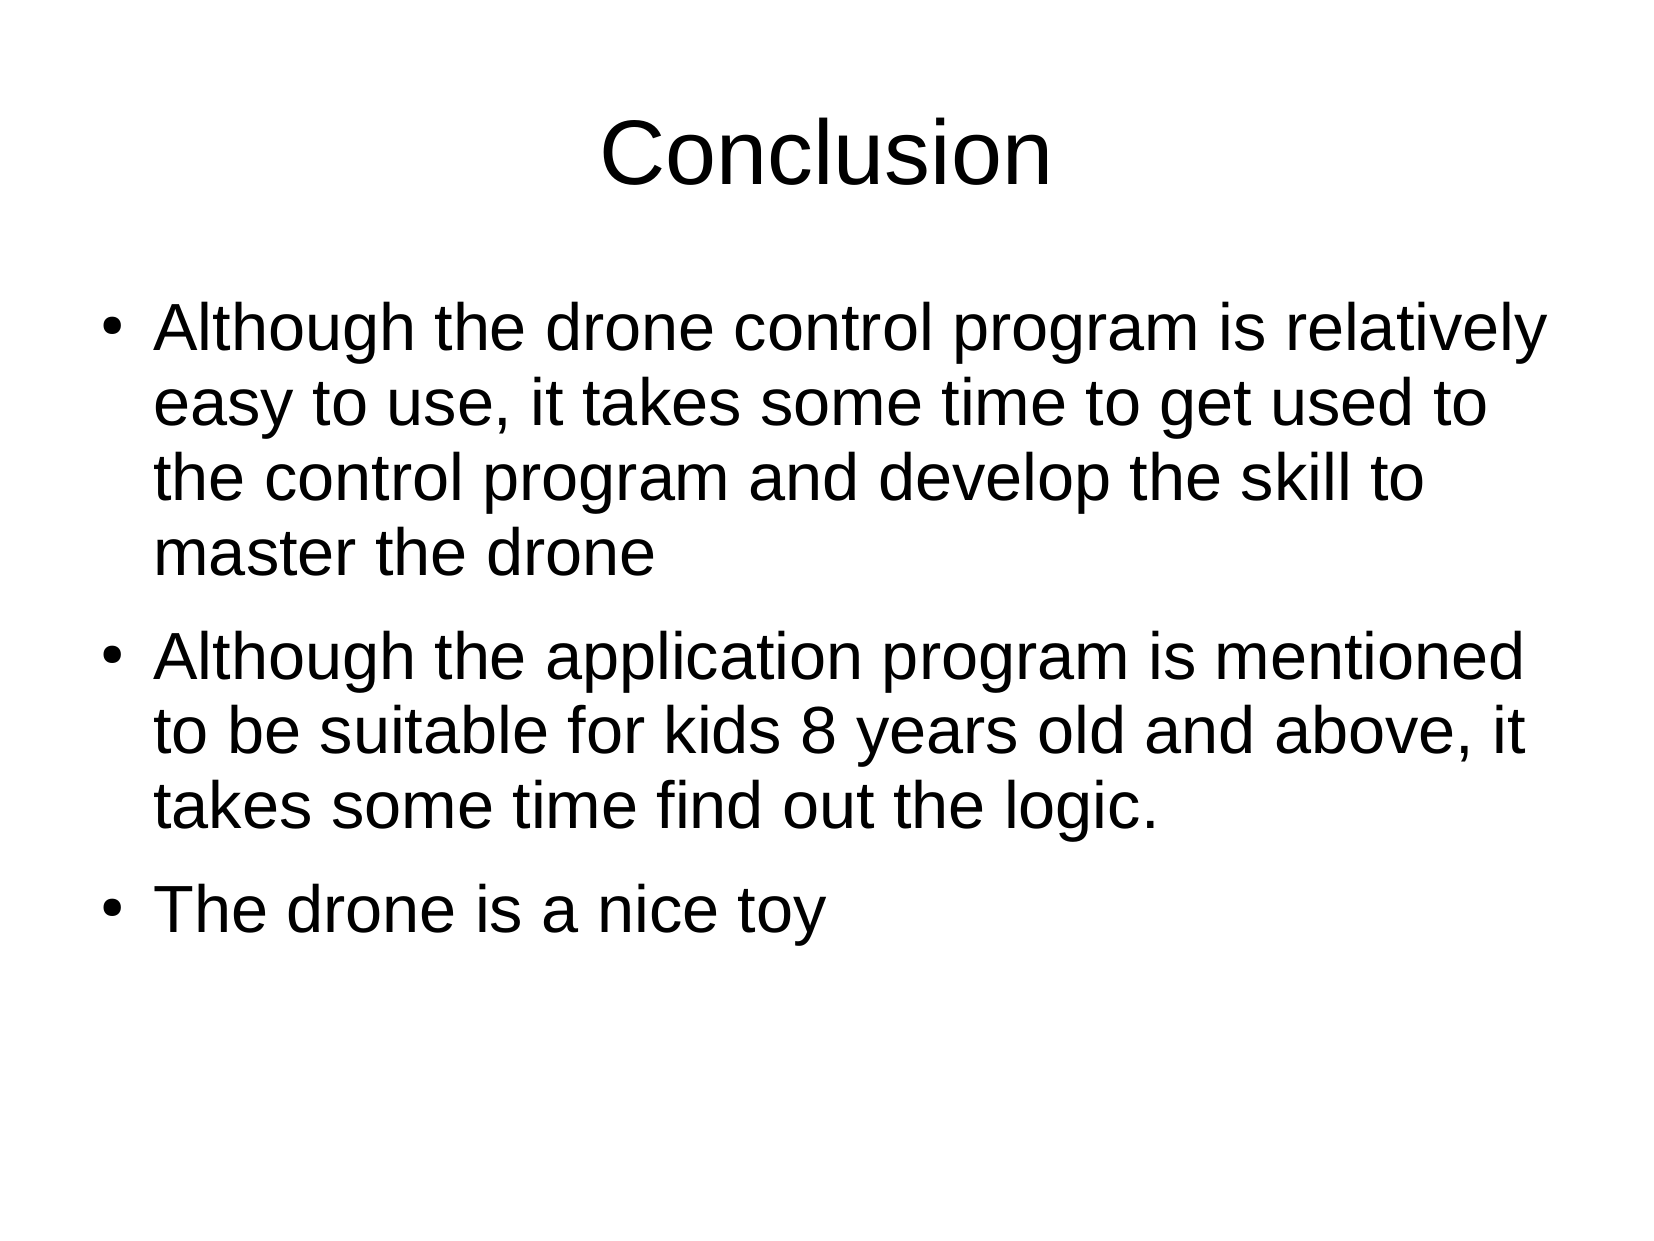

# Conclusion
Although the drone control program is relatively easy to use, it takes some time to get used to the control program and develop the skill to master the drone
Although the application program is mentioned to be suitable for kids 8 years old and above, it takes some time find out the logic.
The drone is a nice toy